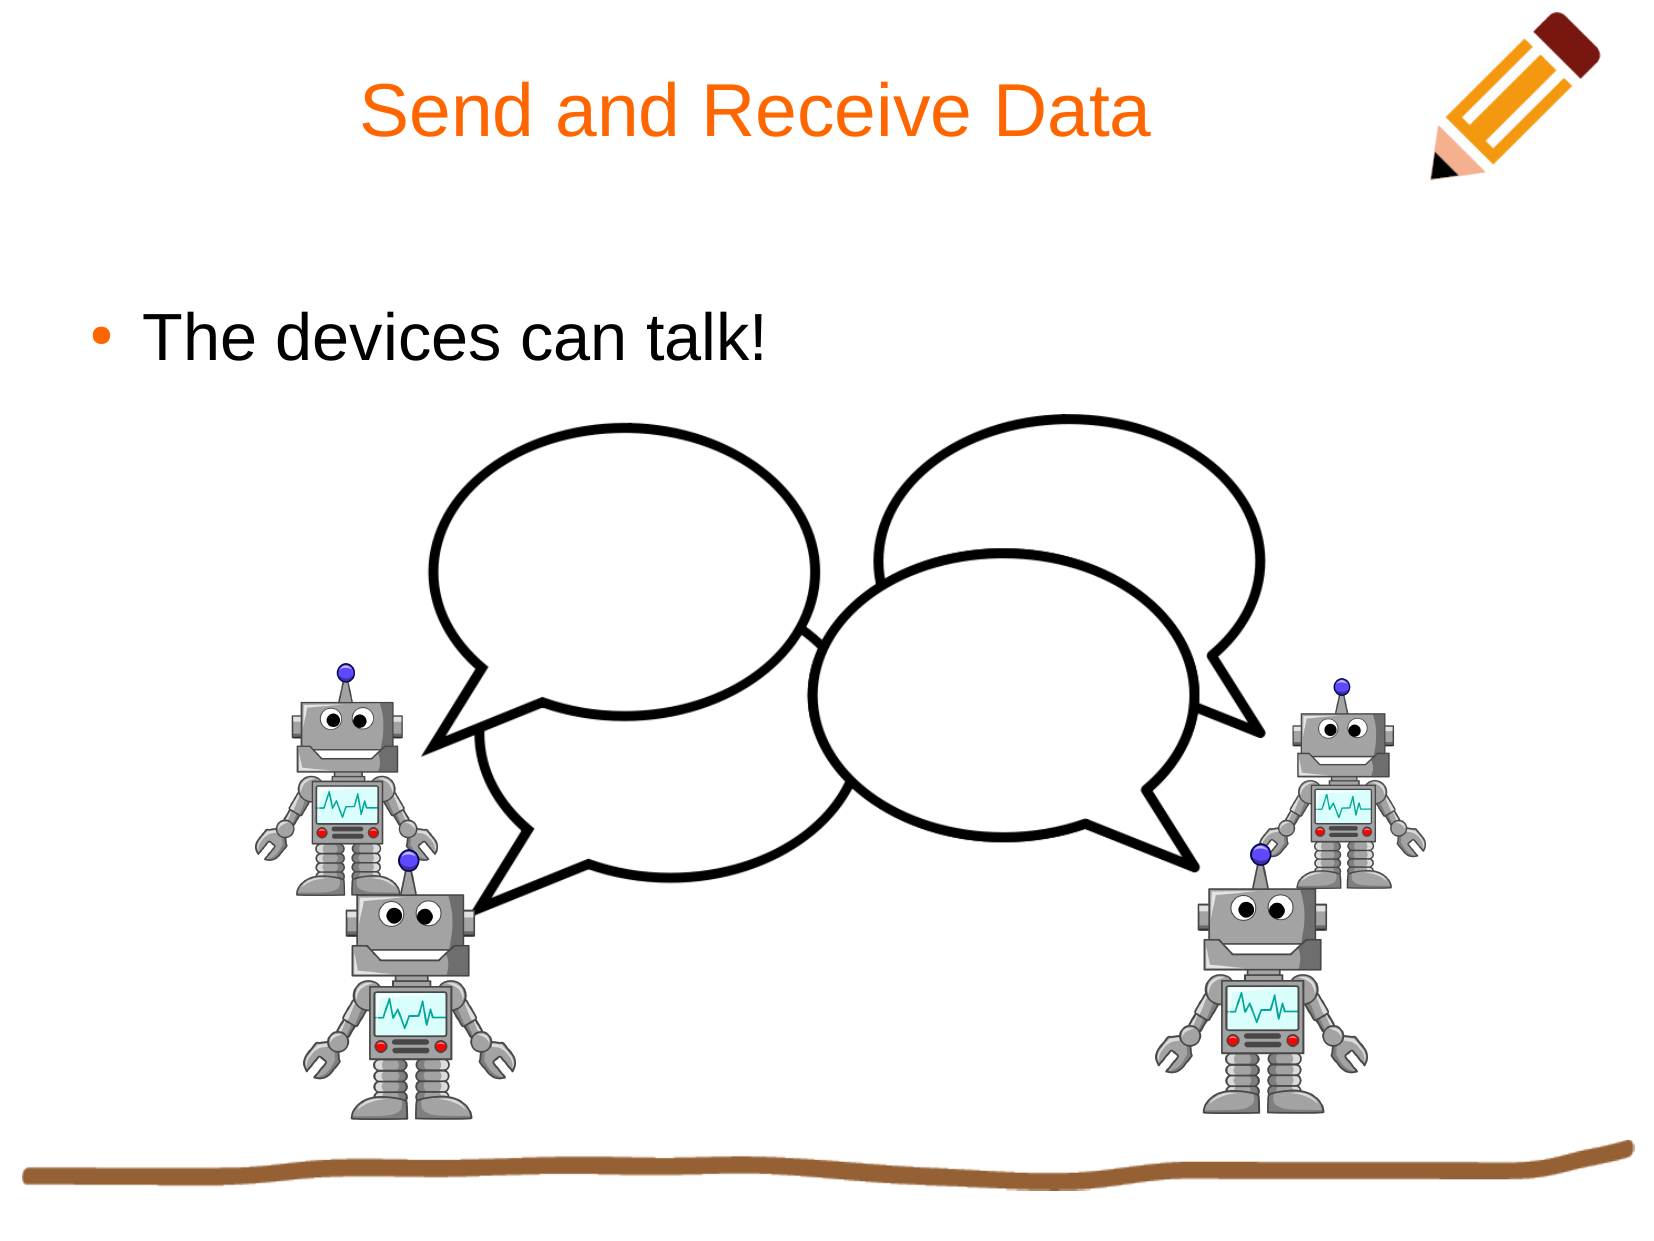

# Send and Receive Data
The devices can talk!